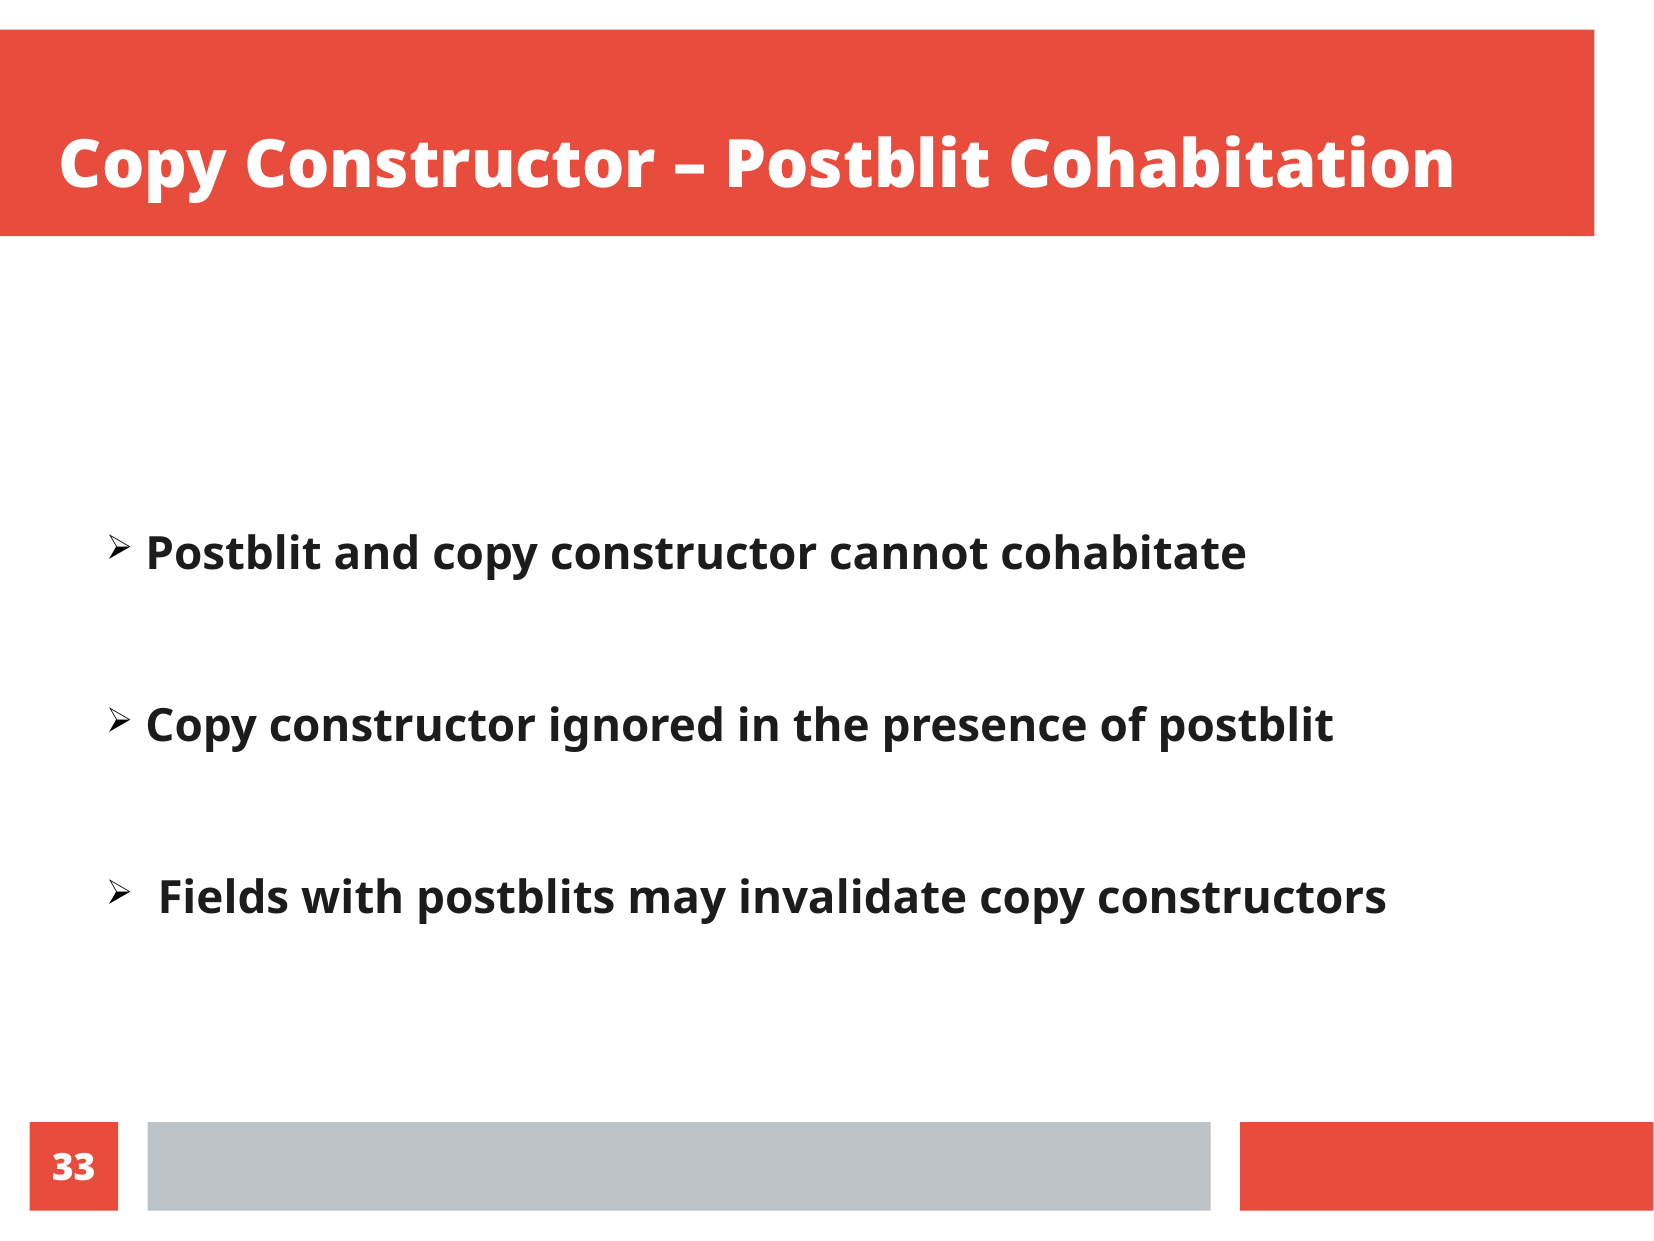

# Copy Constructor – Postblit Cohabitation
 Postblit and copy constructor cannot cohabitate
 Copy constructor ignored in the presence of postblit
 Fields with postblits may invalidate copy constructors
33